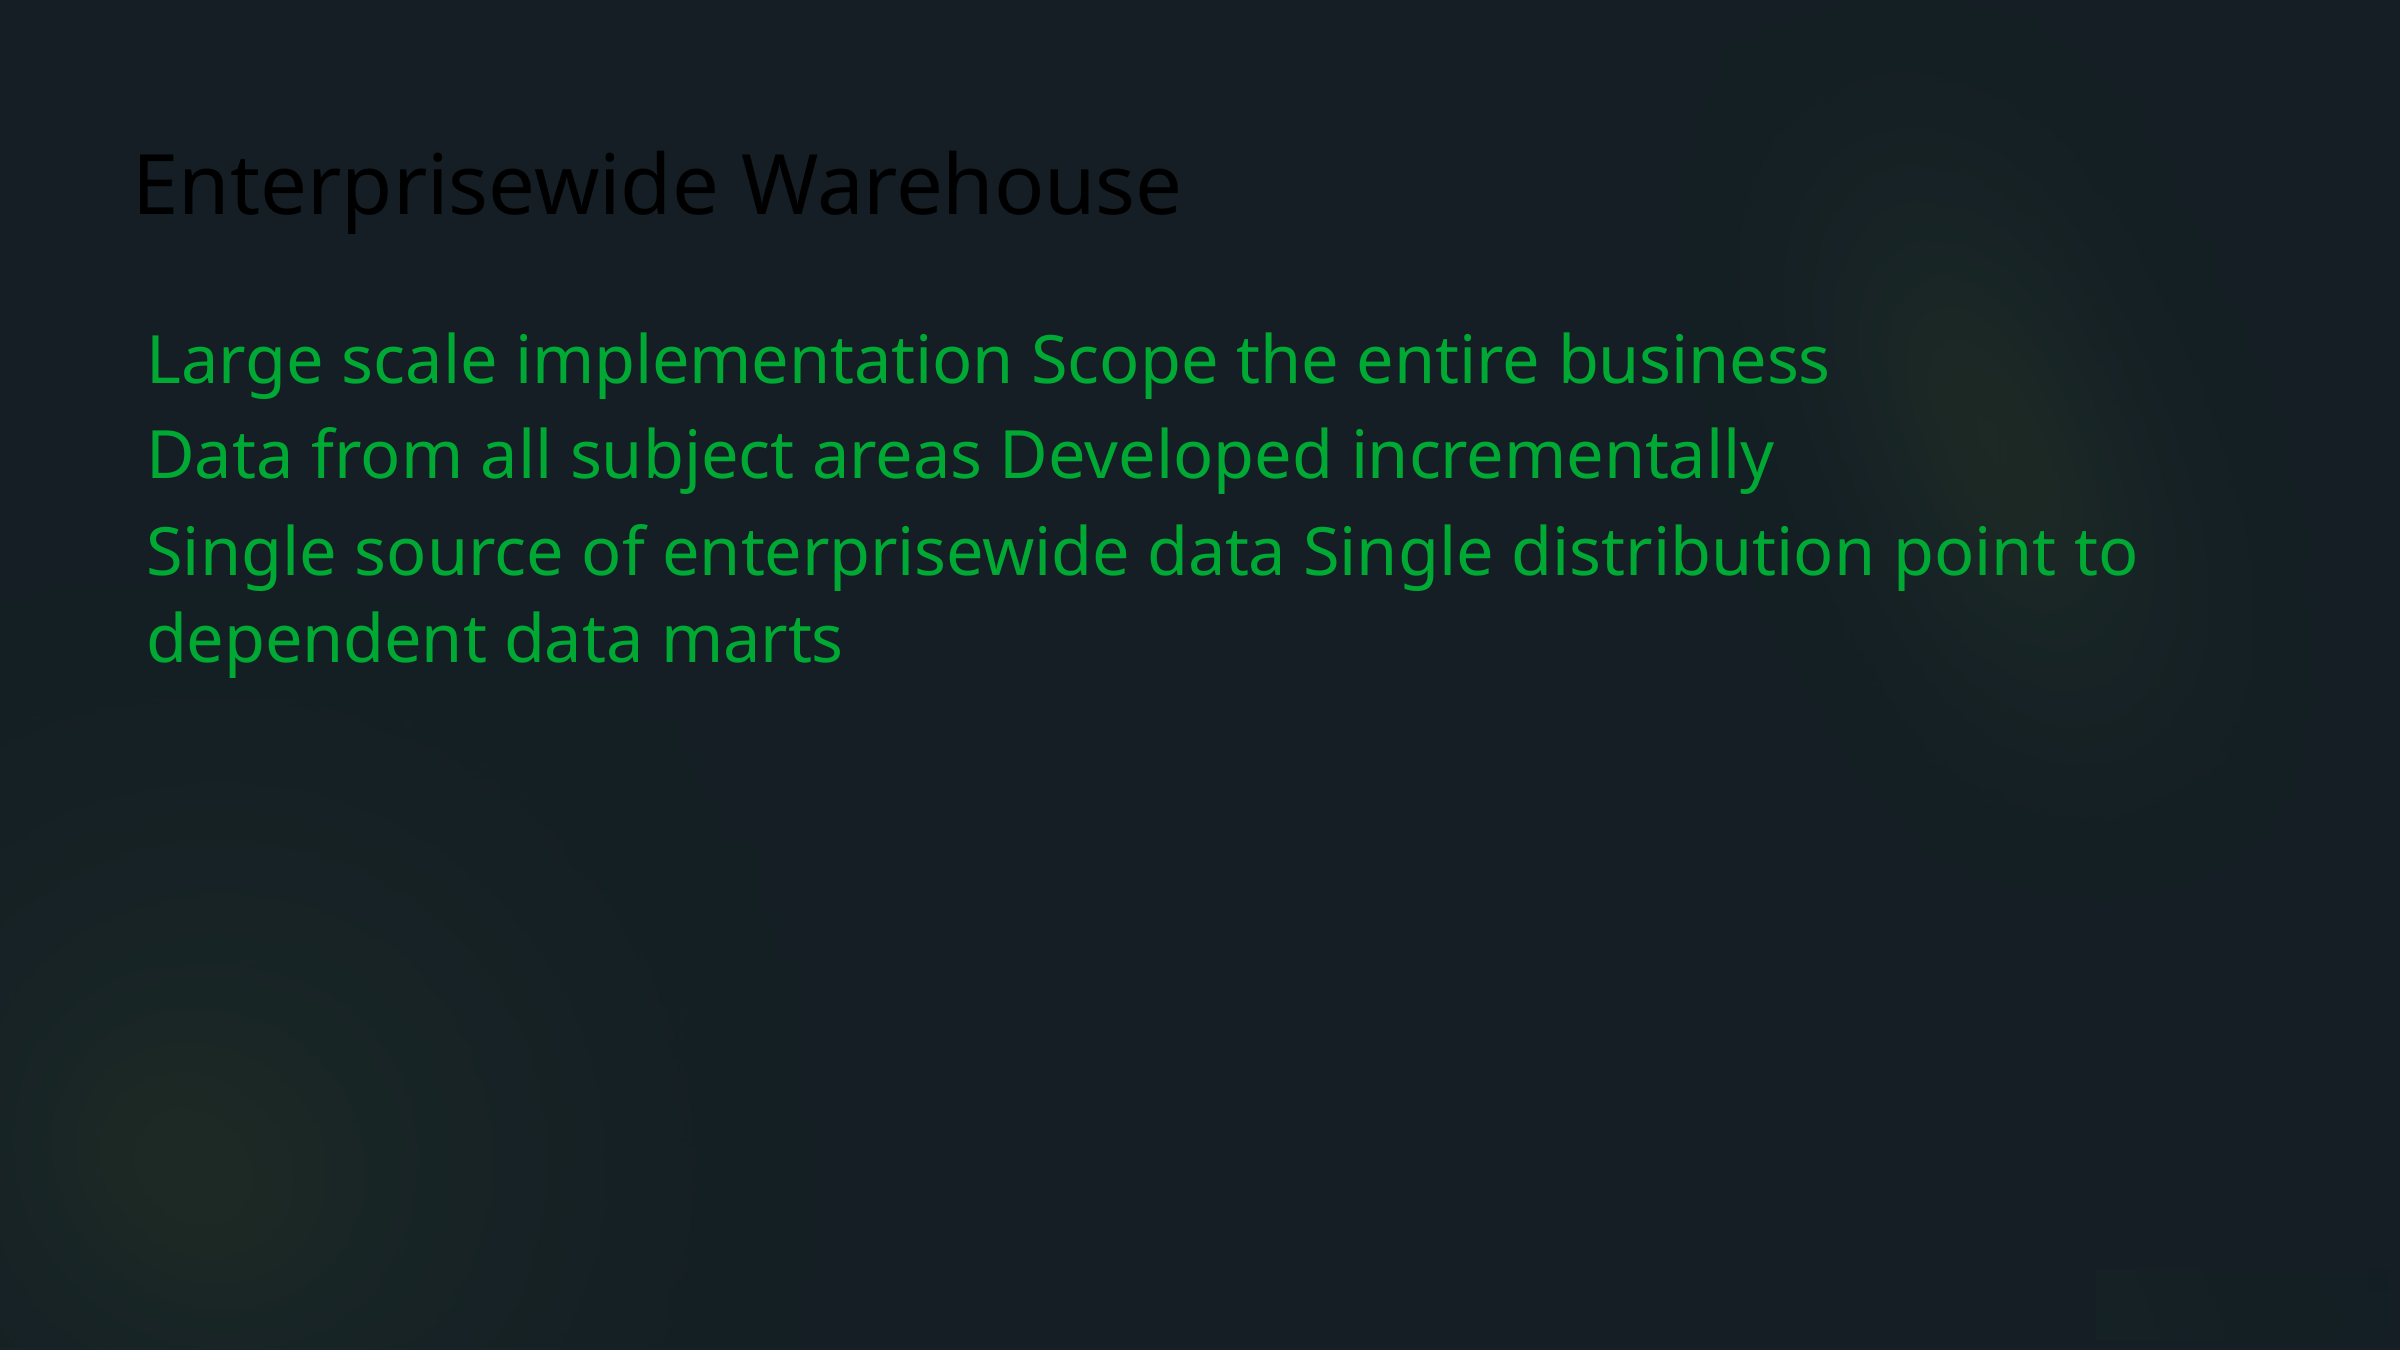

Enterprisewide Warehouse
Large scale implementation Scope the entire business Data from all subject areas Developed incrementally
Single source of enterprisewide data Single distribution point to dependent data marts